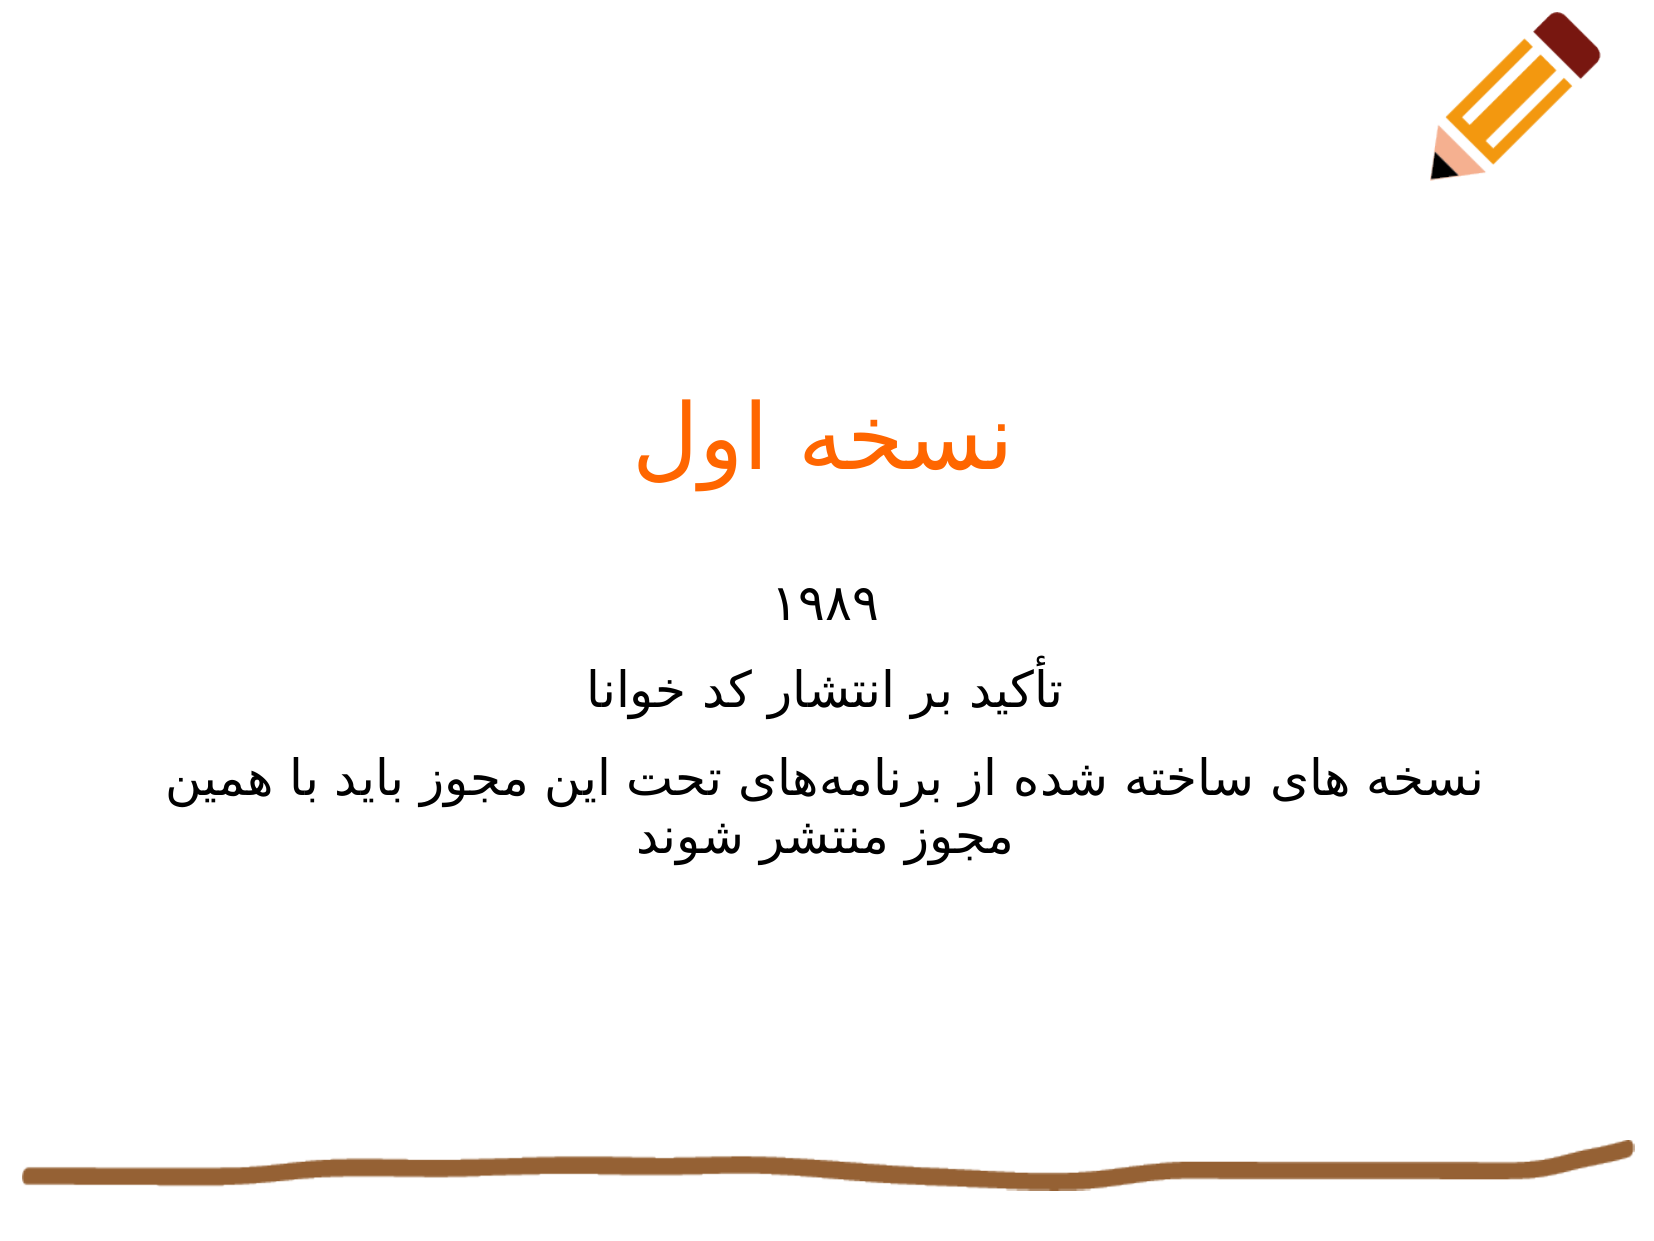

# نسخه اول
۱۹۸۹
تأکید بر انتشار کد خوانا
نسخه های ساخته شده از برنامه‌های تحت این مجوز باید با همین مجوز منتشر شوند